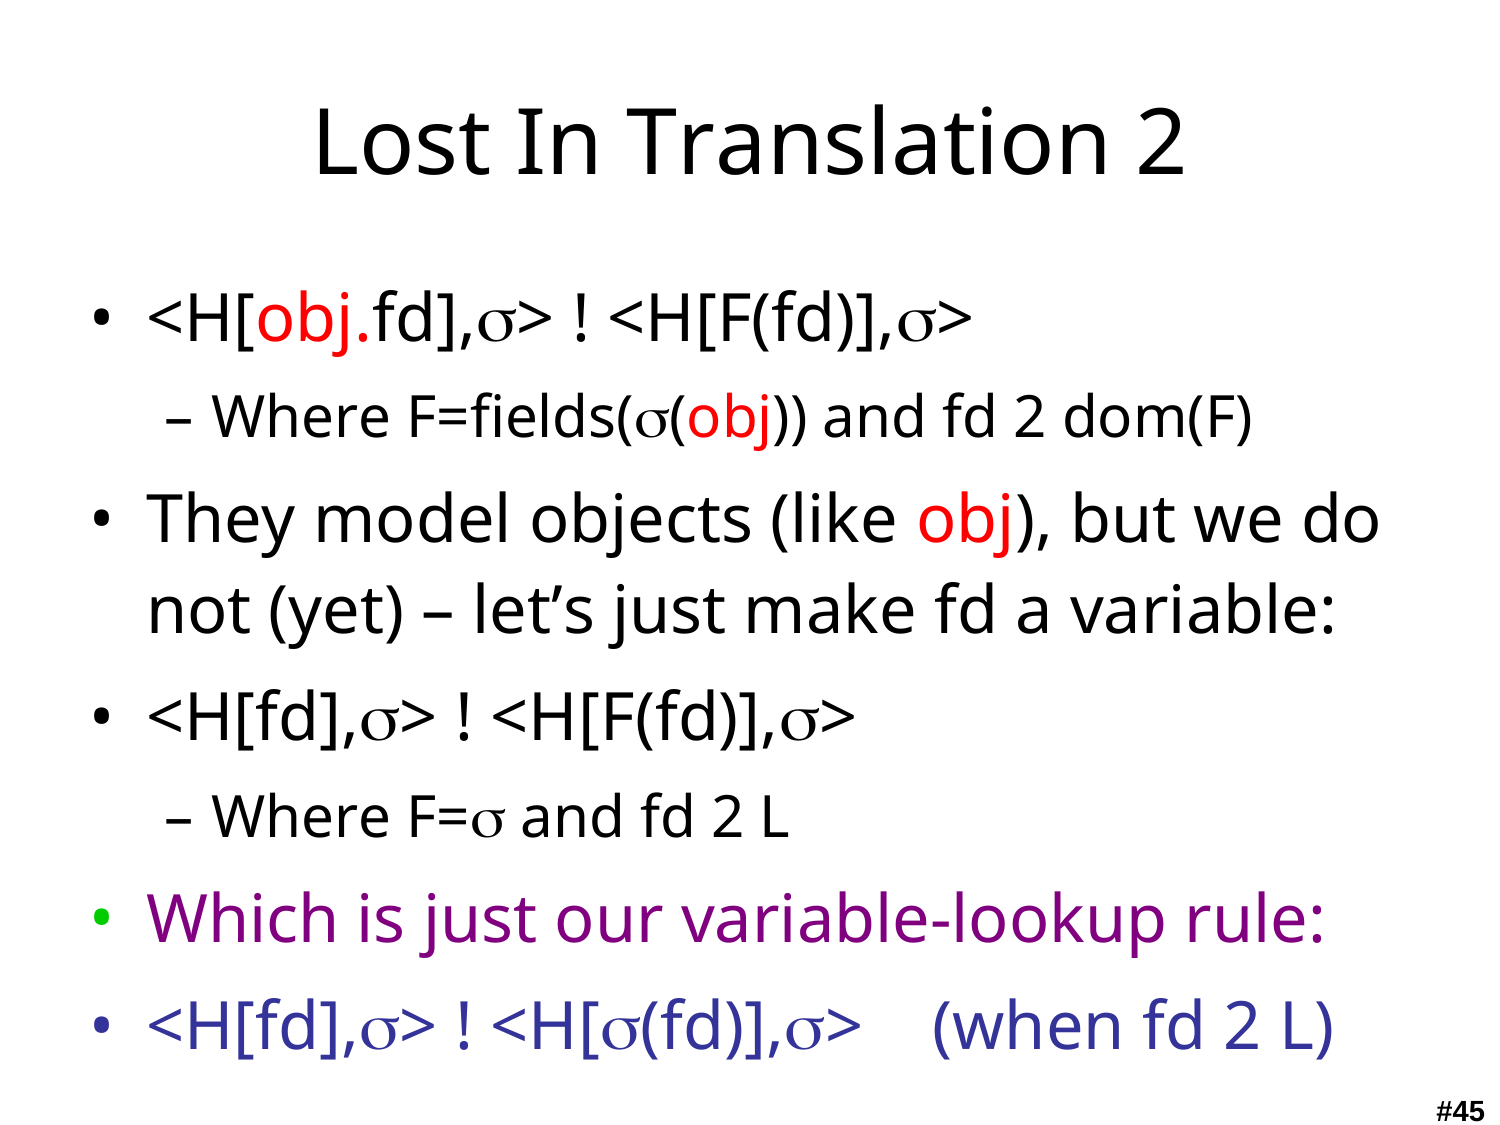

# Lost In Translation 2
<H[obj.fd],> ! <H[F(fd)],>
Where F=fields((obj)) and fd 2 dom(F)
They model objects (like obj), but we do not (yet) – let’s just make fd a variable:
<H[fd],> ! <H[F(fd)],>
Where F= and fd 2 L
Which is just our variable-lookup rule:
<H[fd],> ! <H[(fd)],> (when fd 2 L)
45